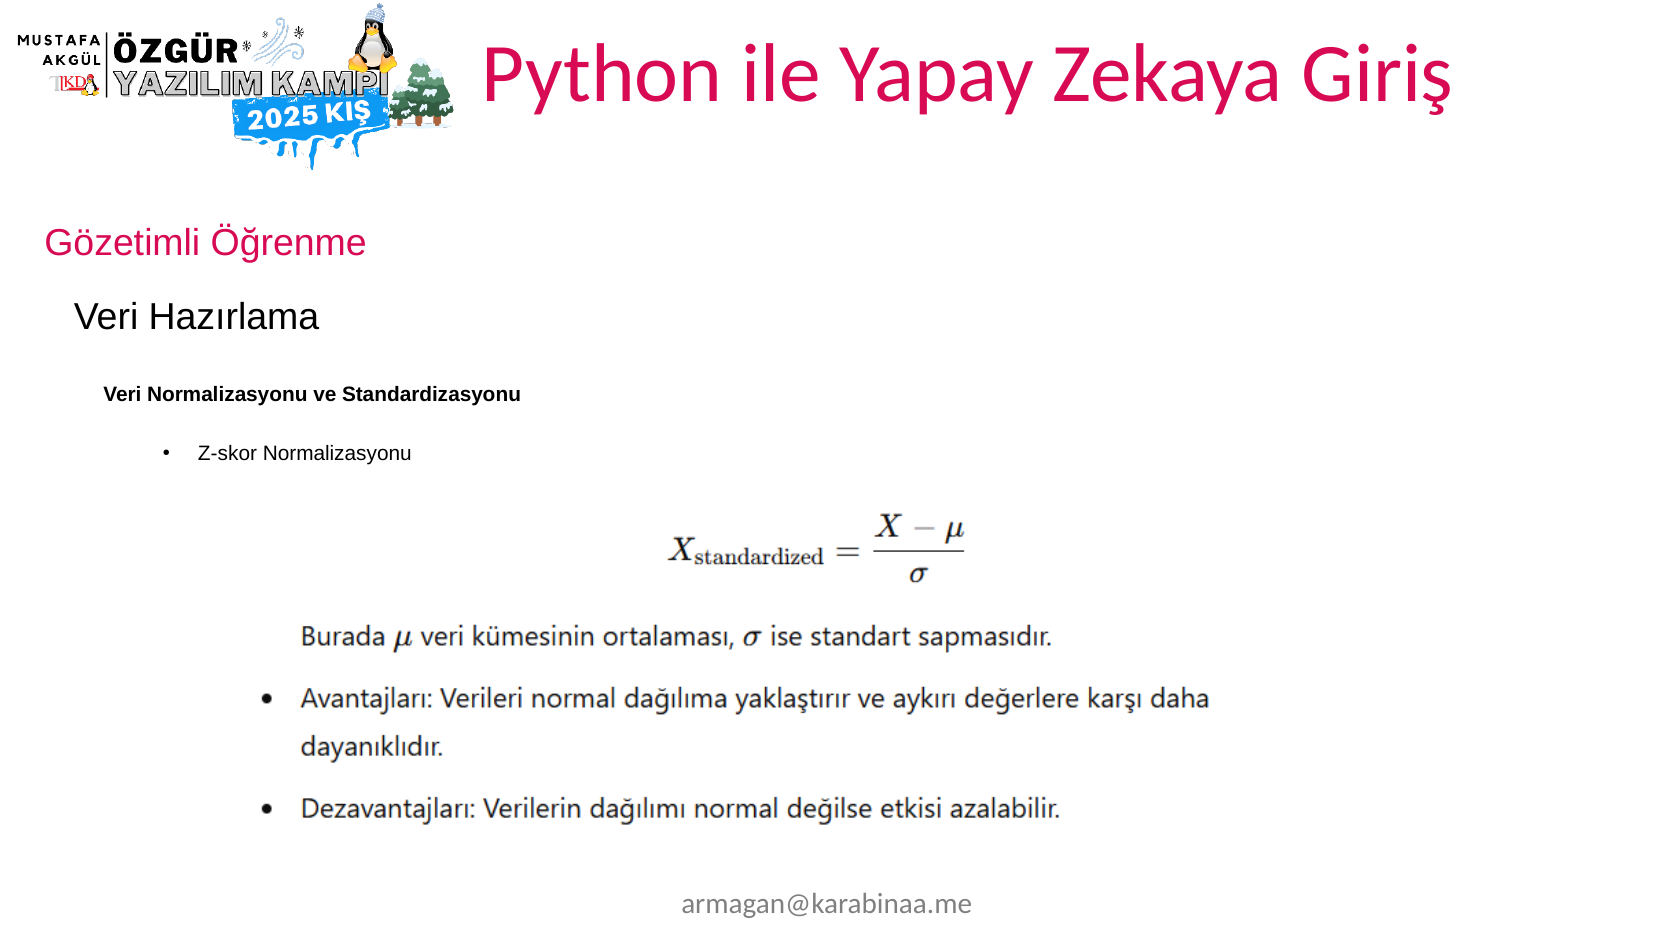

Python ile Yapay Zekaya Giriş
Gözetimli Öğrenme
Veri Hazırlama
Veri Normalizasyonu ve Standardizasyonu
Z-skor Normalizasyonu
armagan@karabinaa.me